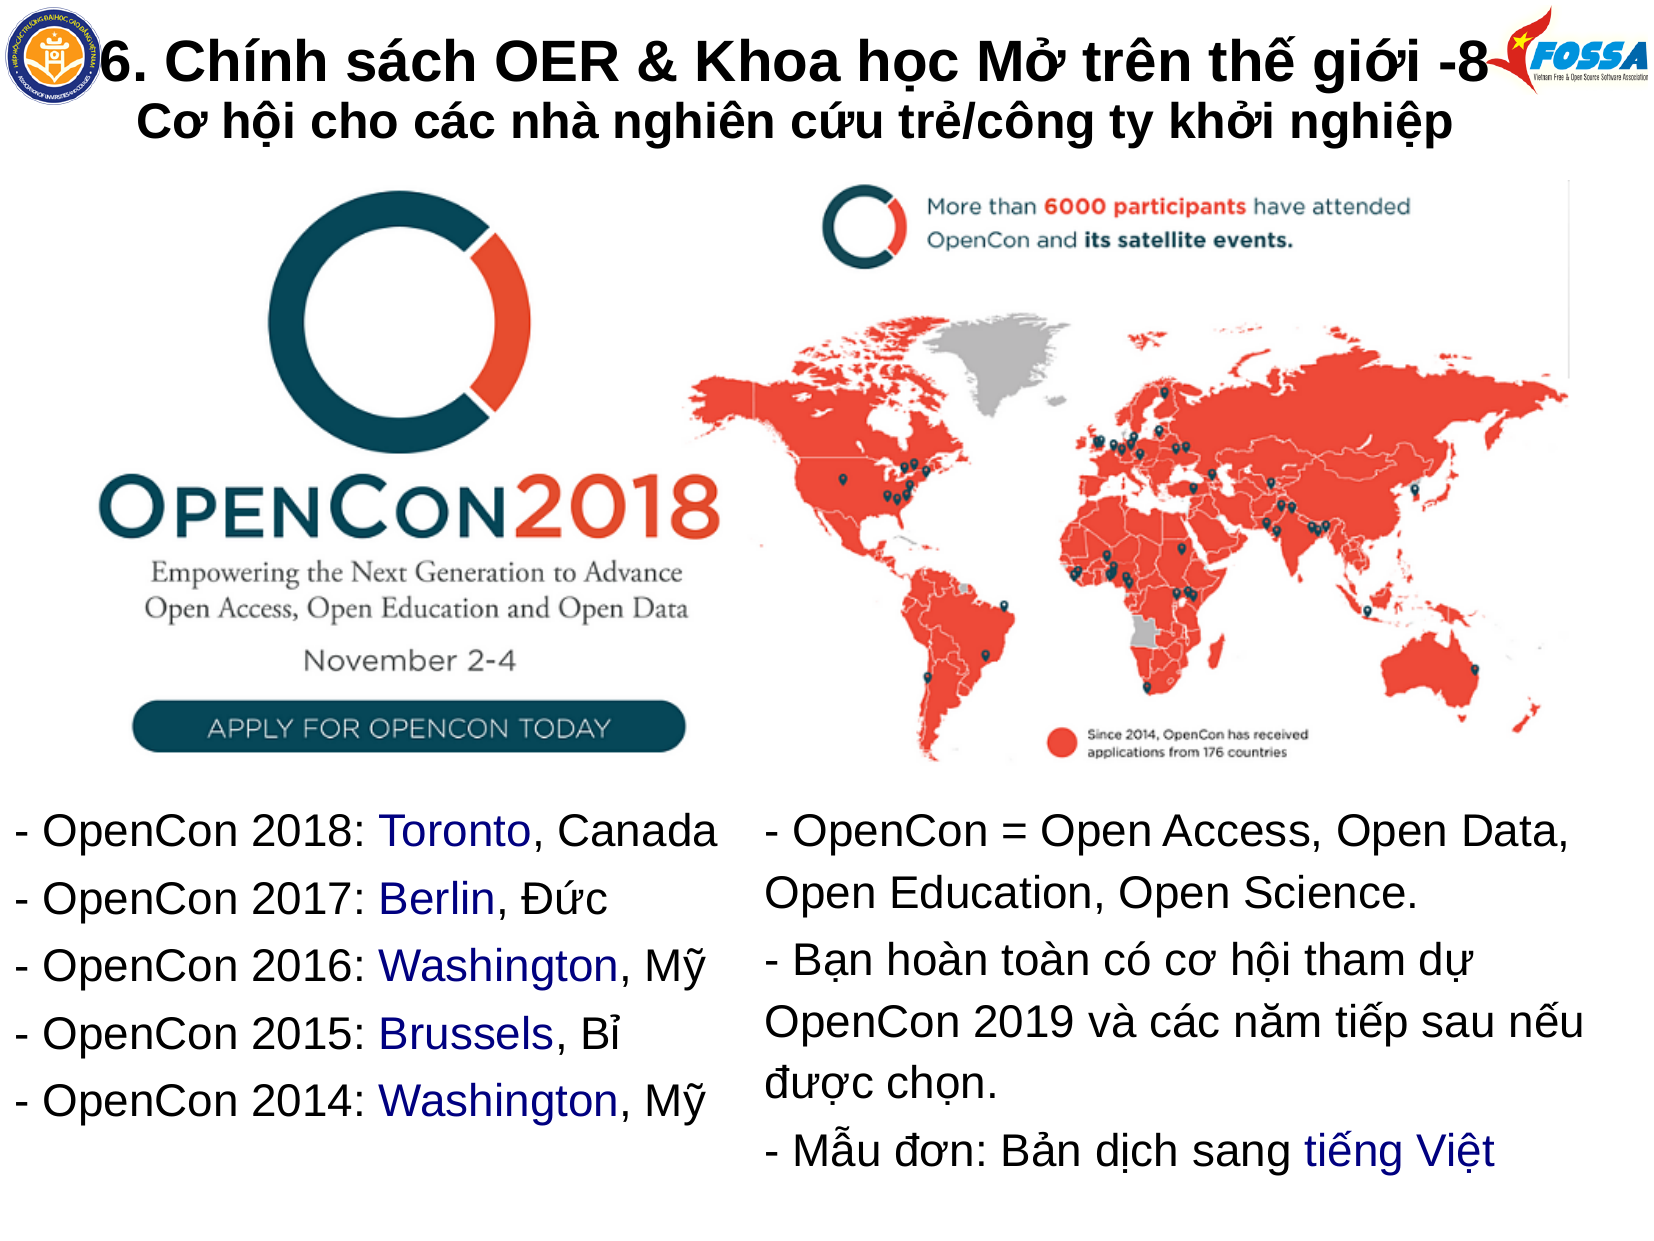

# 6. Chính sách OER & Khoa học Mở trên thế giới -8 Cơ hội cho các nhà nghiên cứu trẻ/công ty khởi nghiệp
- OpenCon 2018: Toronto, Canada
- OpenCon 2017: Berlin, Đức
- OpenCon 2016: Washington, Mỹ
- OpenCon 2015: Brussels, Bỉ
- OpenCon 2014: Washington, Mỹ
- OpenCon = Open Access, Open Data, Open Education, Open Science.
- Bạn hoàn toàn có cơ hội tham dự OpenCon 2019 và các năm tiếp sau nếu được chọn.
- Mẫu đơn: Bản dịch sang tiếng Việt